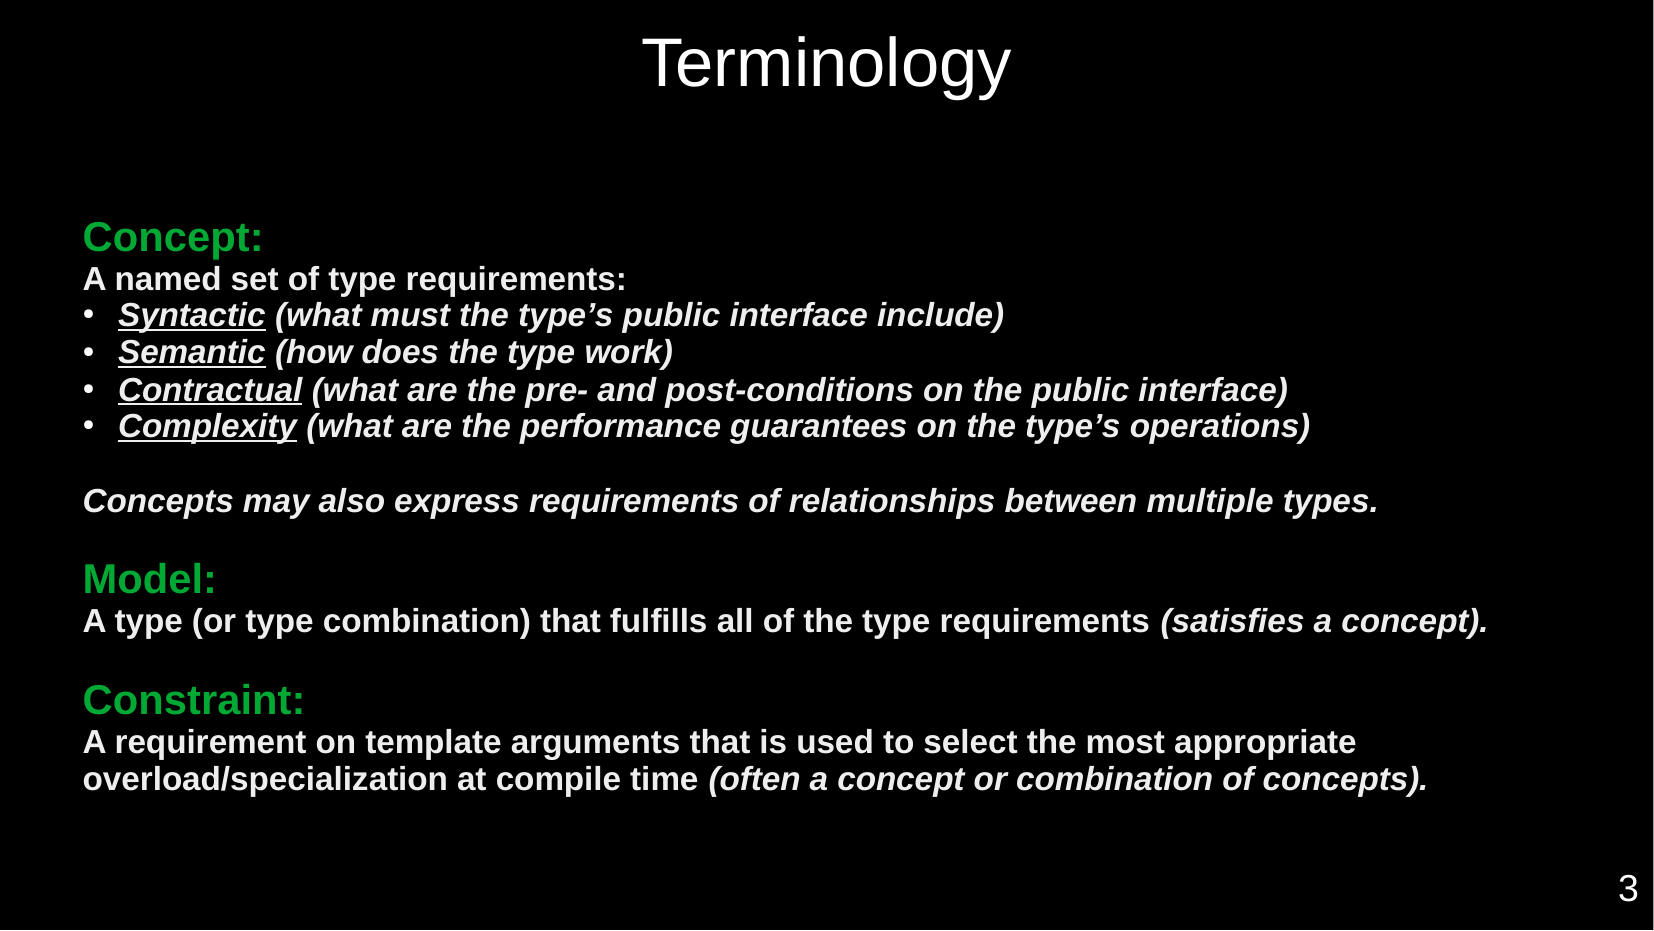

Terminology
# Concept:
A named set of type requirements:
Syntactic (what must the type’s public interface include)
Semantic (how does the type work)
Contractual (what are the pre- and post-conditions on the public interface)
Complexity (what are the performance guarantees on the type’s operations)
Concepts may also express requirements of relationships between multiple types.
Model:
A type (or type combination) that fulfills all of the type requirements (satisfies a concept).
Constraint:
A requirement on template arguments that is used to select the most appropriate overload/specialization at compile time (often a concept or combination of concepts).